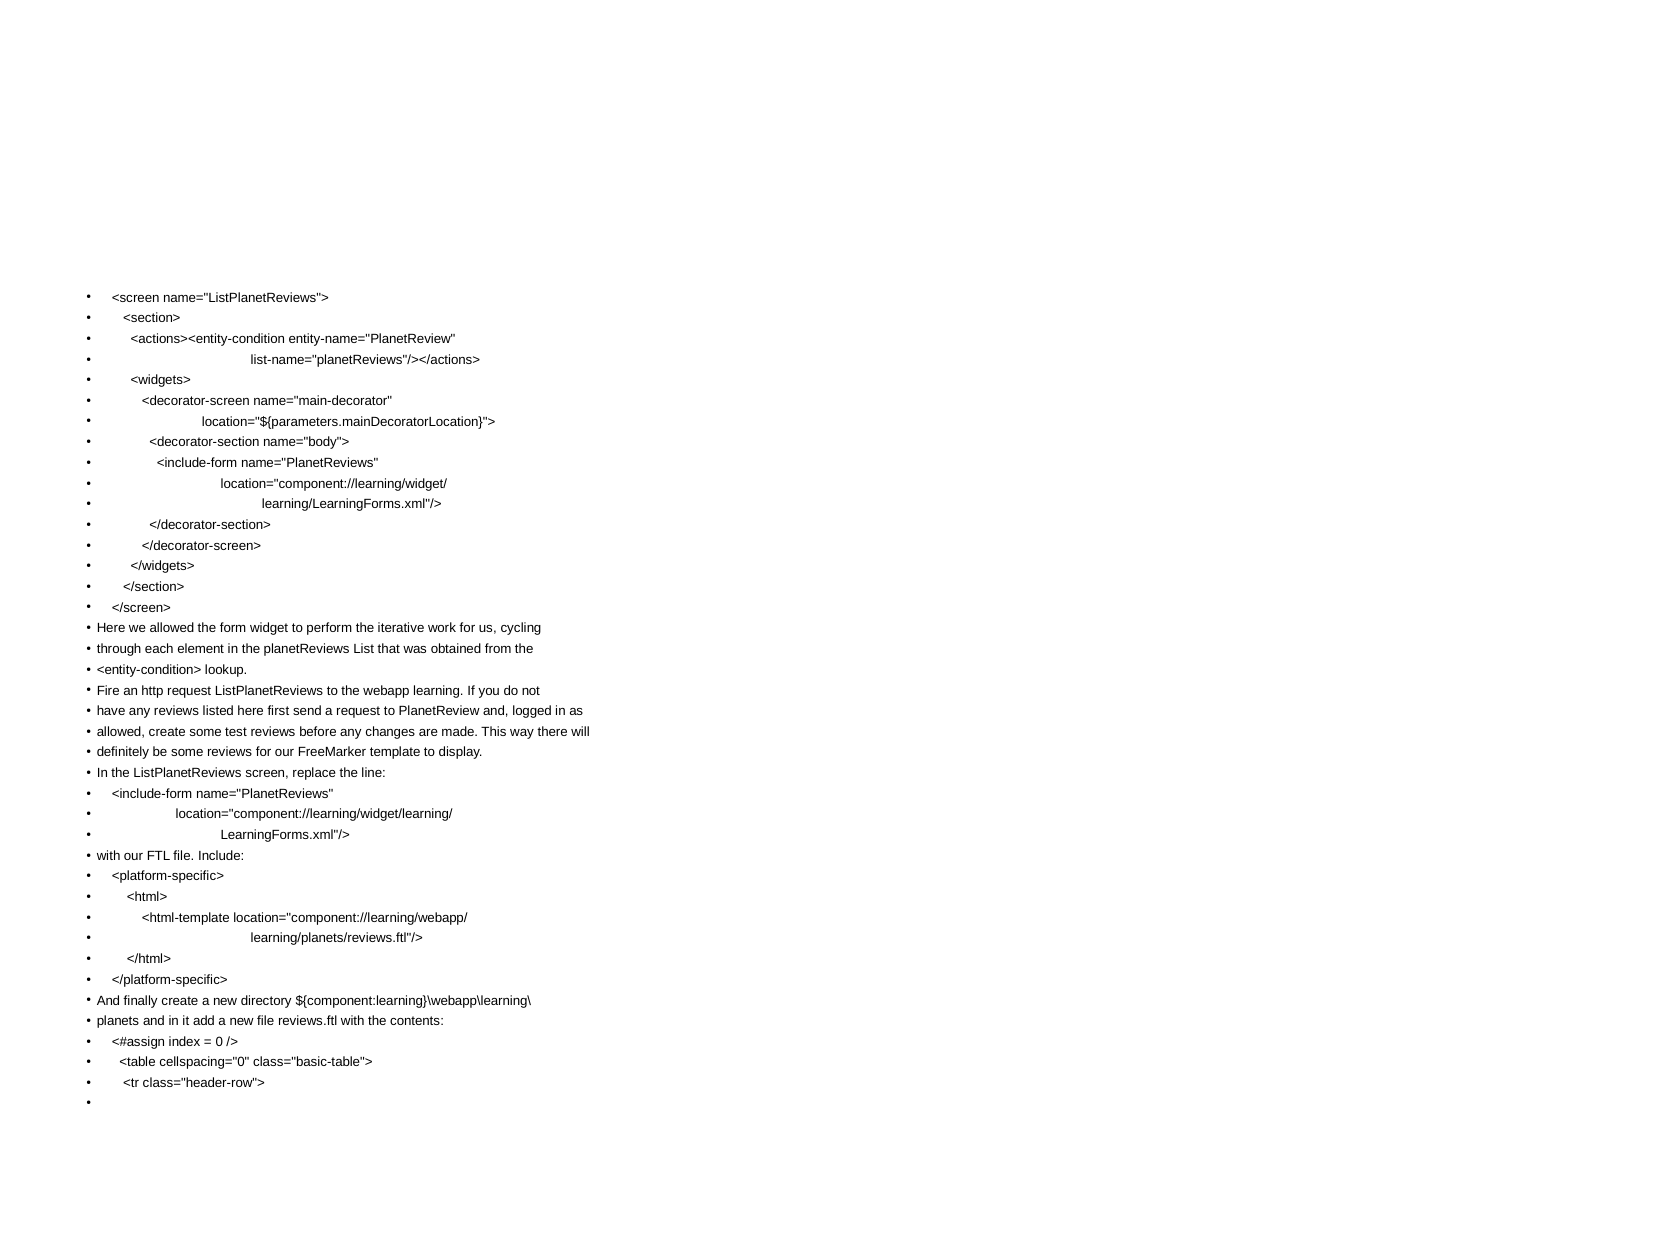

#
 <screen name="ListPlanetReviews">
 <section>
 <actions><entity-condition entity-name="PlanetReview"
 list-name="planetReviews"/></actions>
 <widgets>
 <decorator-screen name="main-decorator"
 location="${parameters.mainDecoratorLocation}">
 <decorator-section name="body">
 <include-form name="PlanetReviews"
 location="component://learning/widget/
 learning/LearningForms.xml"/>
 </decorator-section>
 </decorator-screen>
 </widgets>
 </section>
 </screen>
Here we allowed the form widget to perform the iterative work for us, cycling
through each element in the planetReviews List that was obtained from the
<entity-condition> lookup.
Fire an http request ListPlanetReviews to the webapp learning. If you do not
have any reviews listed here first send a request to PlanetReview and, logged in as
allowed, create some test reviews before any changes are made. This way there will
definitely be some reviews for our FreeMarker template to display.
In the ListPlanetReviews screen, replace the line:
 <include-form name="PlanetReviews"
 location="component://learning/widget/learning/
 LearningForms.xml"/>
with our FTL file. Include:
 <platform-specific>
 <html>
 <html-template location="component://learning/webapp/
 learning/planets/reviews.ftl"/>
 </html>
 </platform-specific>
And finally create a new directory ${component:learning}\webapp\learning\
planets and in it add a new file reviews.ftl with the contents:
 <#assign index = 0 />
 <table cellspacing="0" class="basic-table">
 <tr class="header-row">